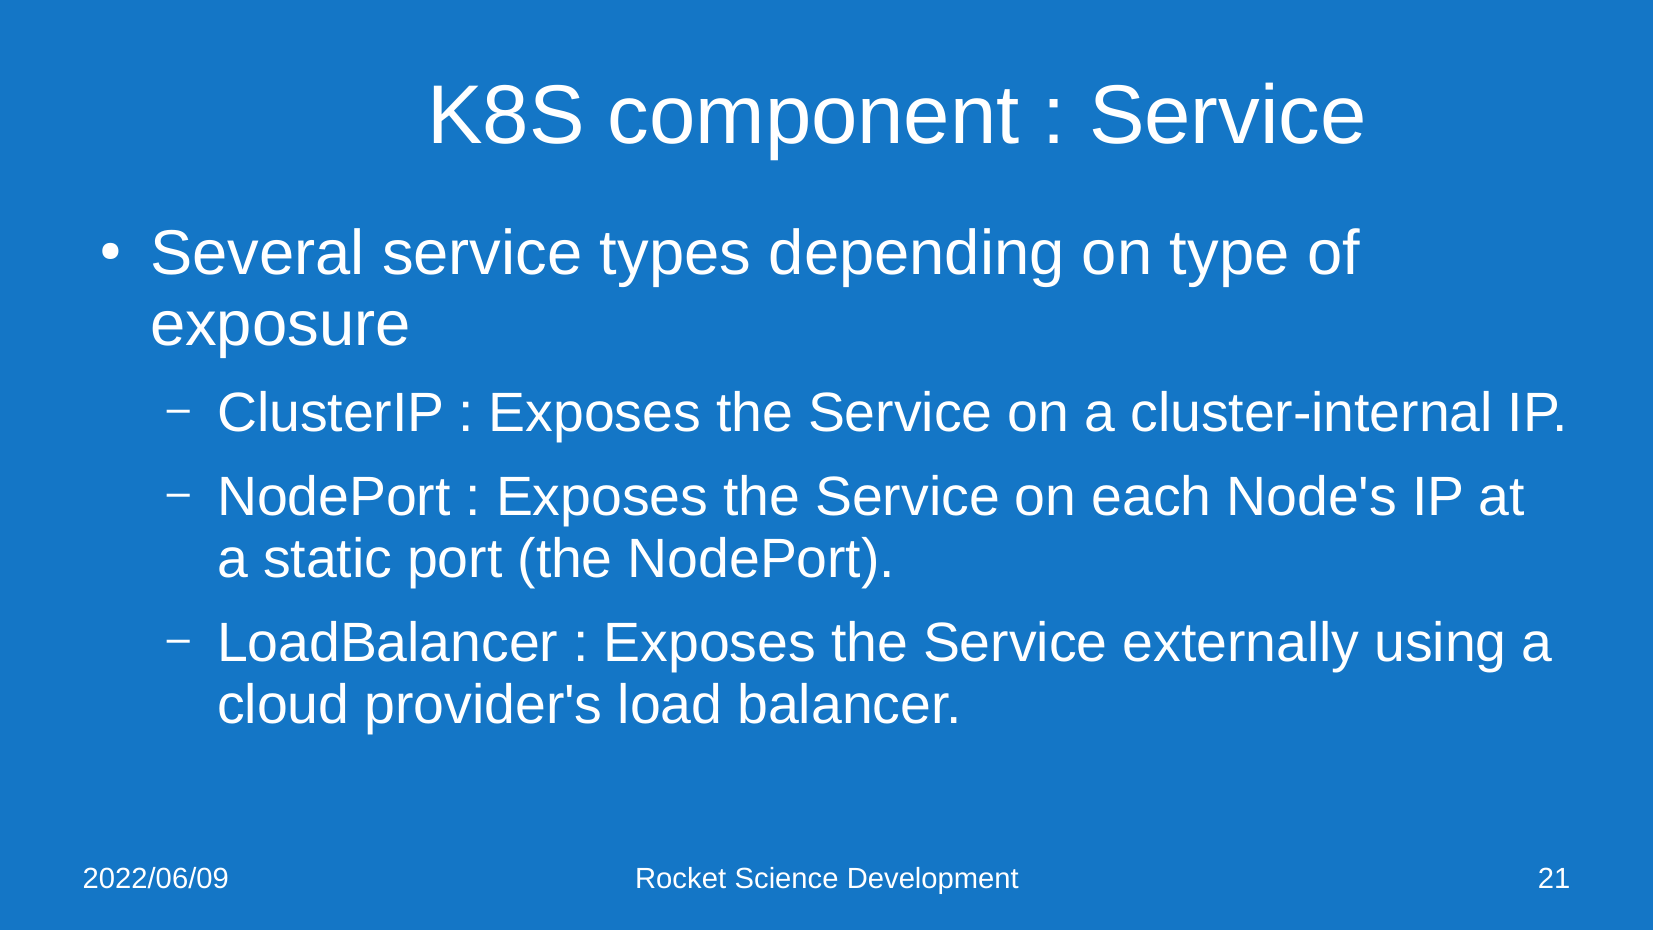

# K8S component : Service
Several service types depending on type of exposure
ClusterIP : Exposes the Service on a cluster-internal IP.
NodePort : Exposes the Service on each Node's IP at a static port (the NodePort).
LoadBalancer : Exposes the Service externally using a cloud provider's load balancer.
2022/06/09
Rocket Science Development
21